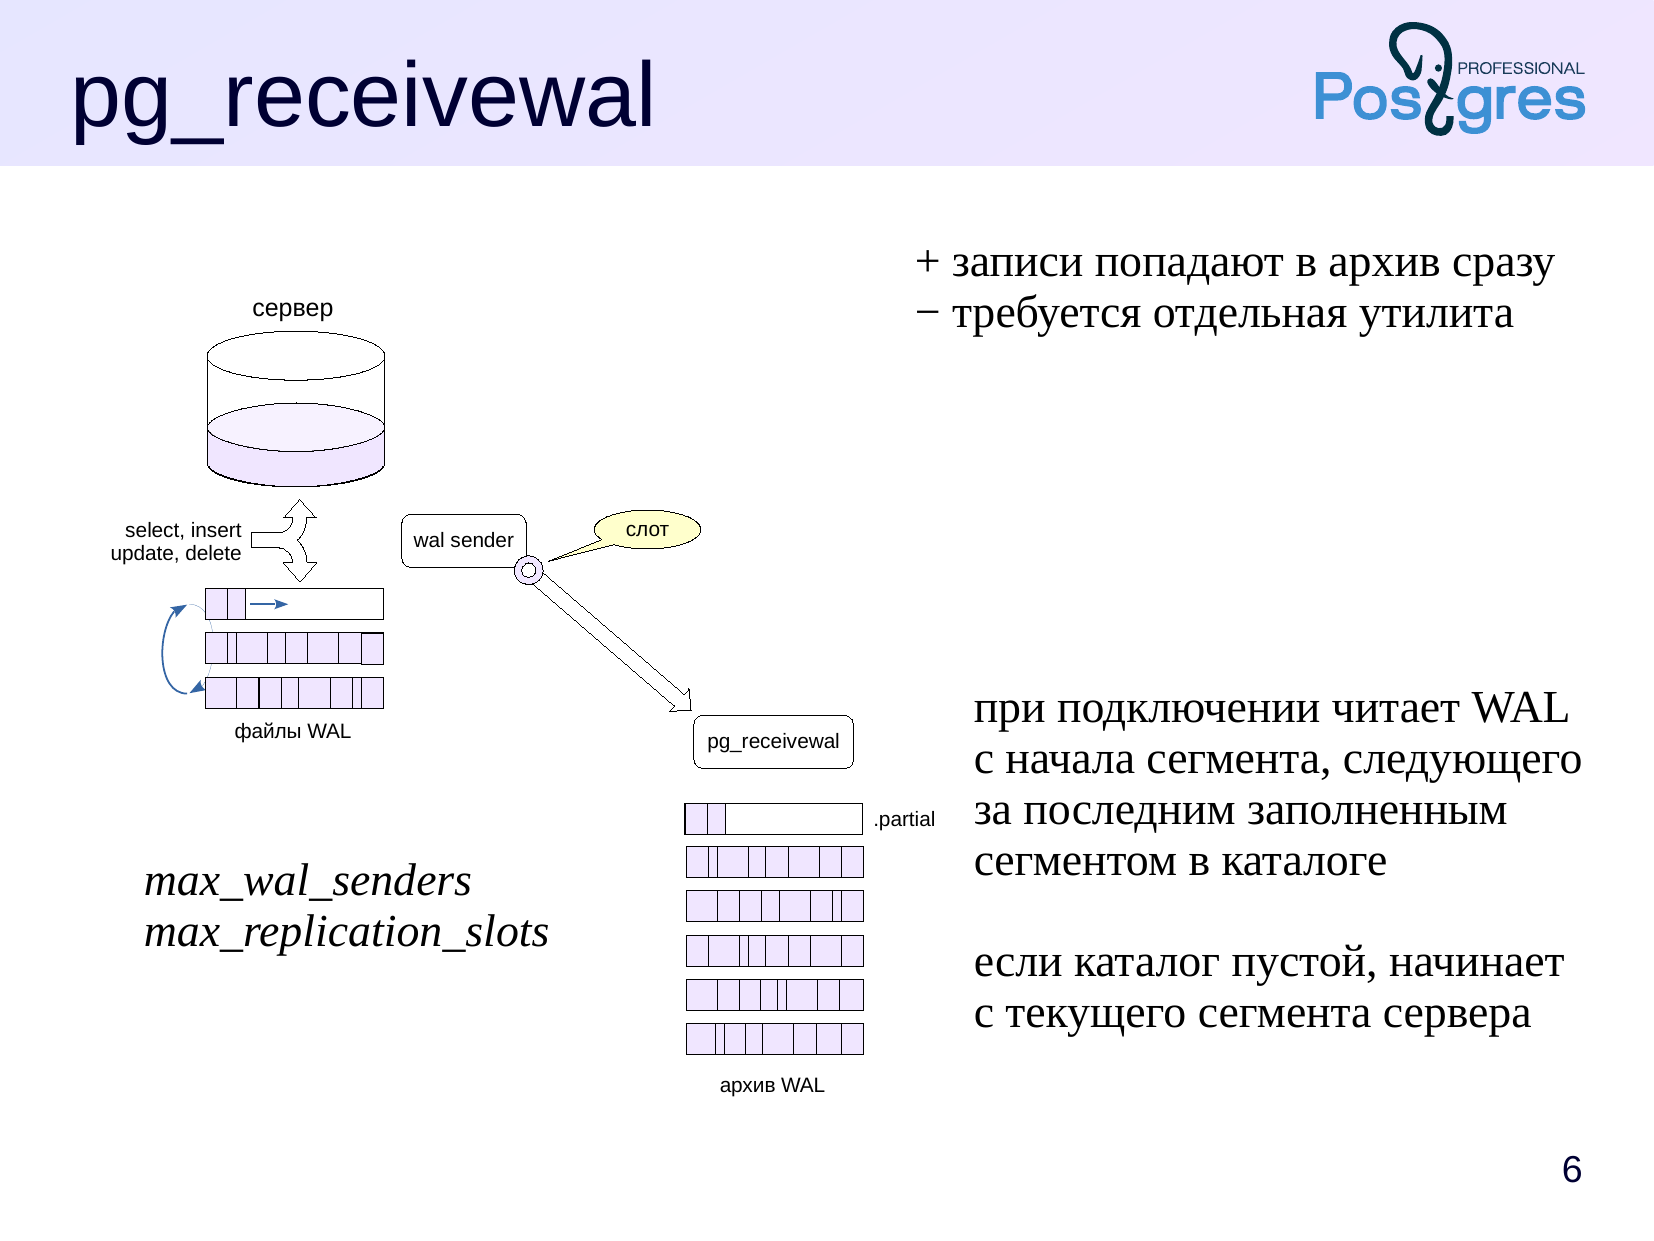

# pg_receivewal
+ записи попадают в архив сразу
− требуется отдельная утилита
сервер
слот
select, insert
update, delete
wal sender
при подключении читает WAL
с начала сегмента, следующего
за последним заполненным
сегментом в каталоге
если каталог пустой, начинает
с текущего сегмента сервера
файлы WAL
pg_receivewal
.partial
max_wal_senders
max_replication_slots
архив WAL